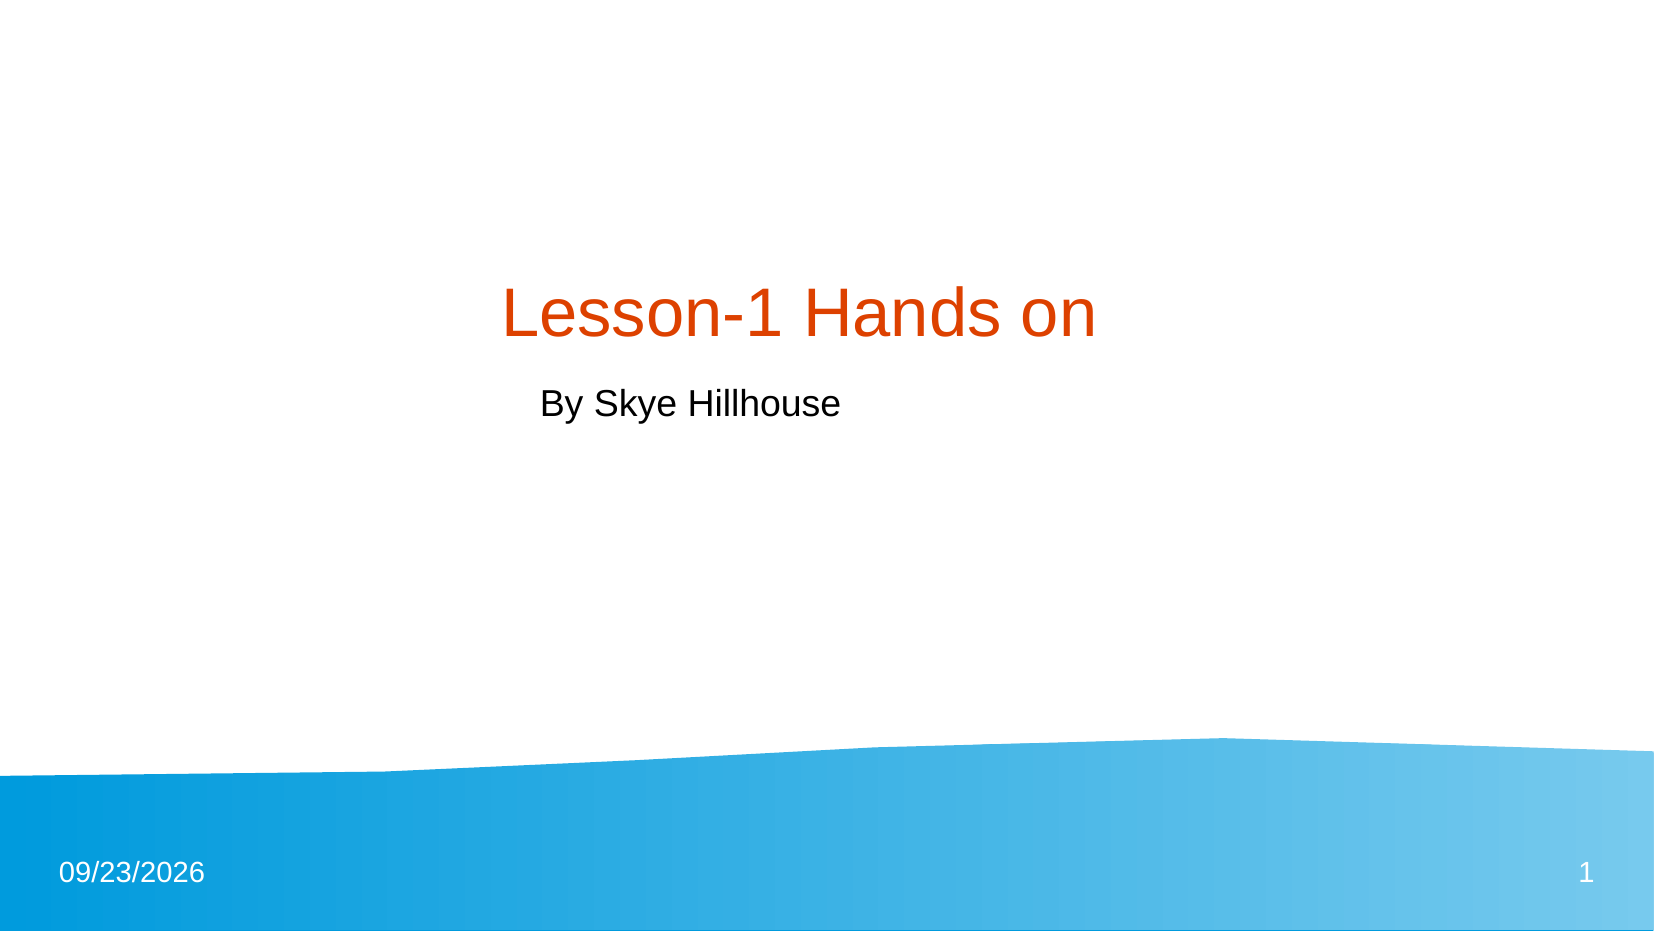

# Lesson-1 Hands on
By Skye Hillhouse